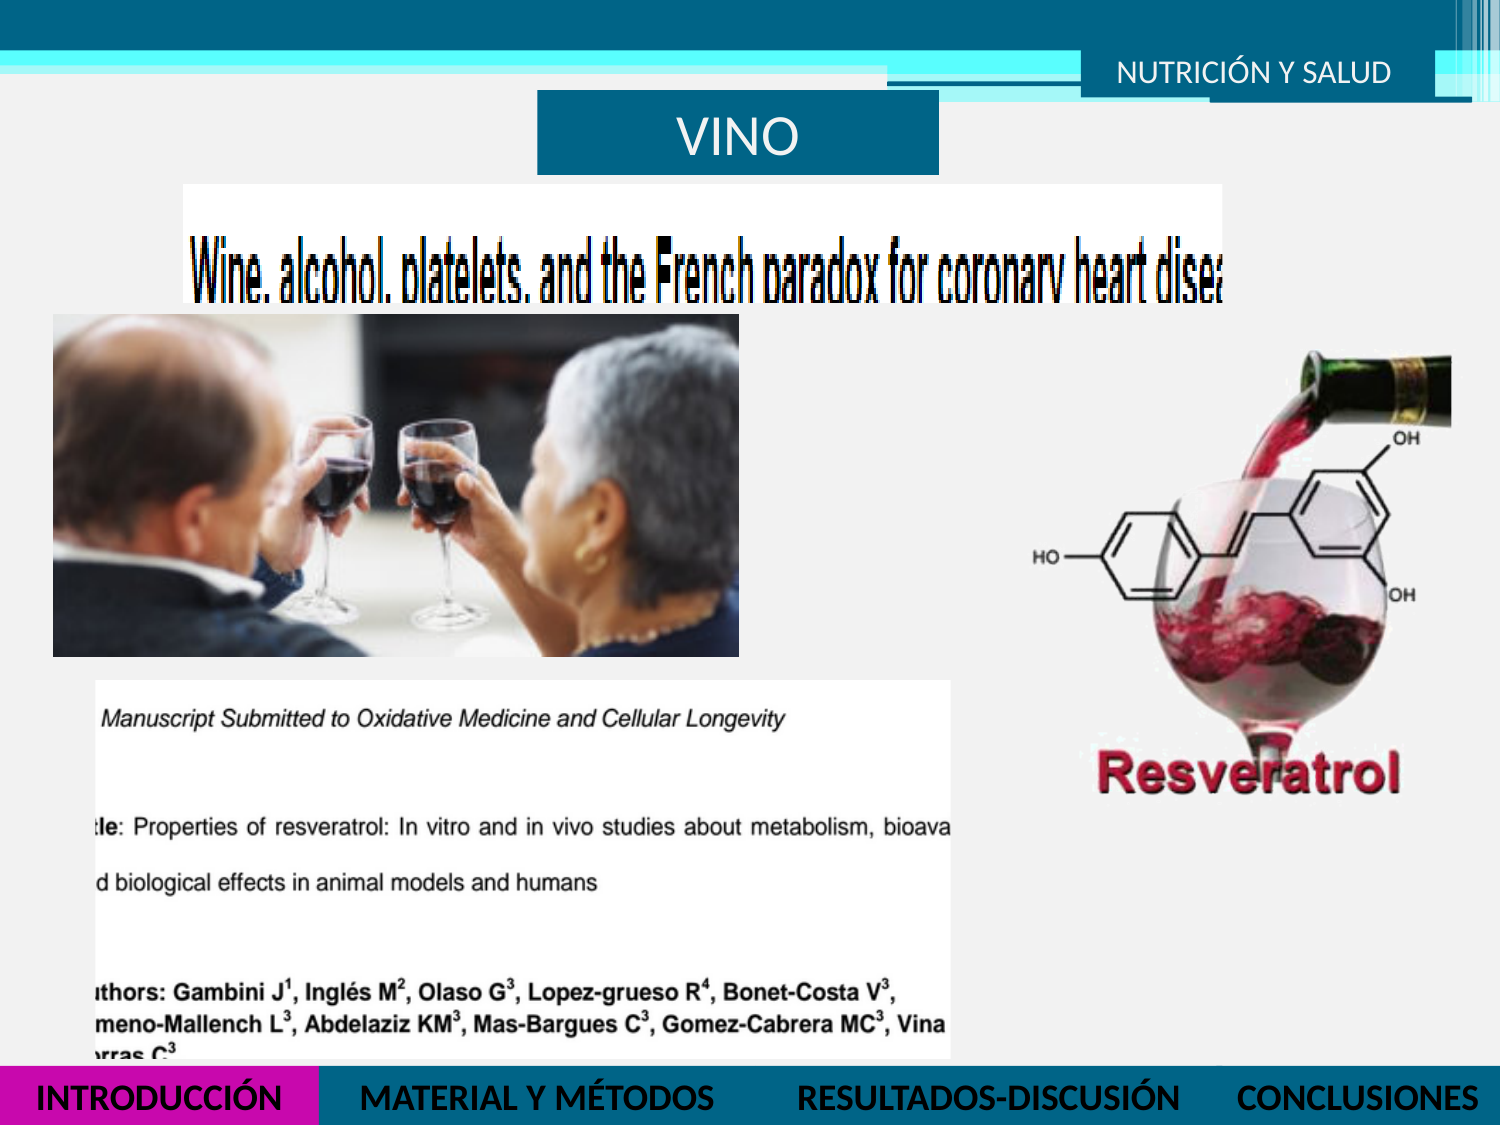

# INTRODUCCIÓN
NUTRICIÓN Y SALUD
VINO
INTRODUCCIÓN
MATERIAL Y MÉTODOS
RESULTADOS-DISCUSIÓN
CONCLUSIONES